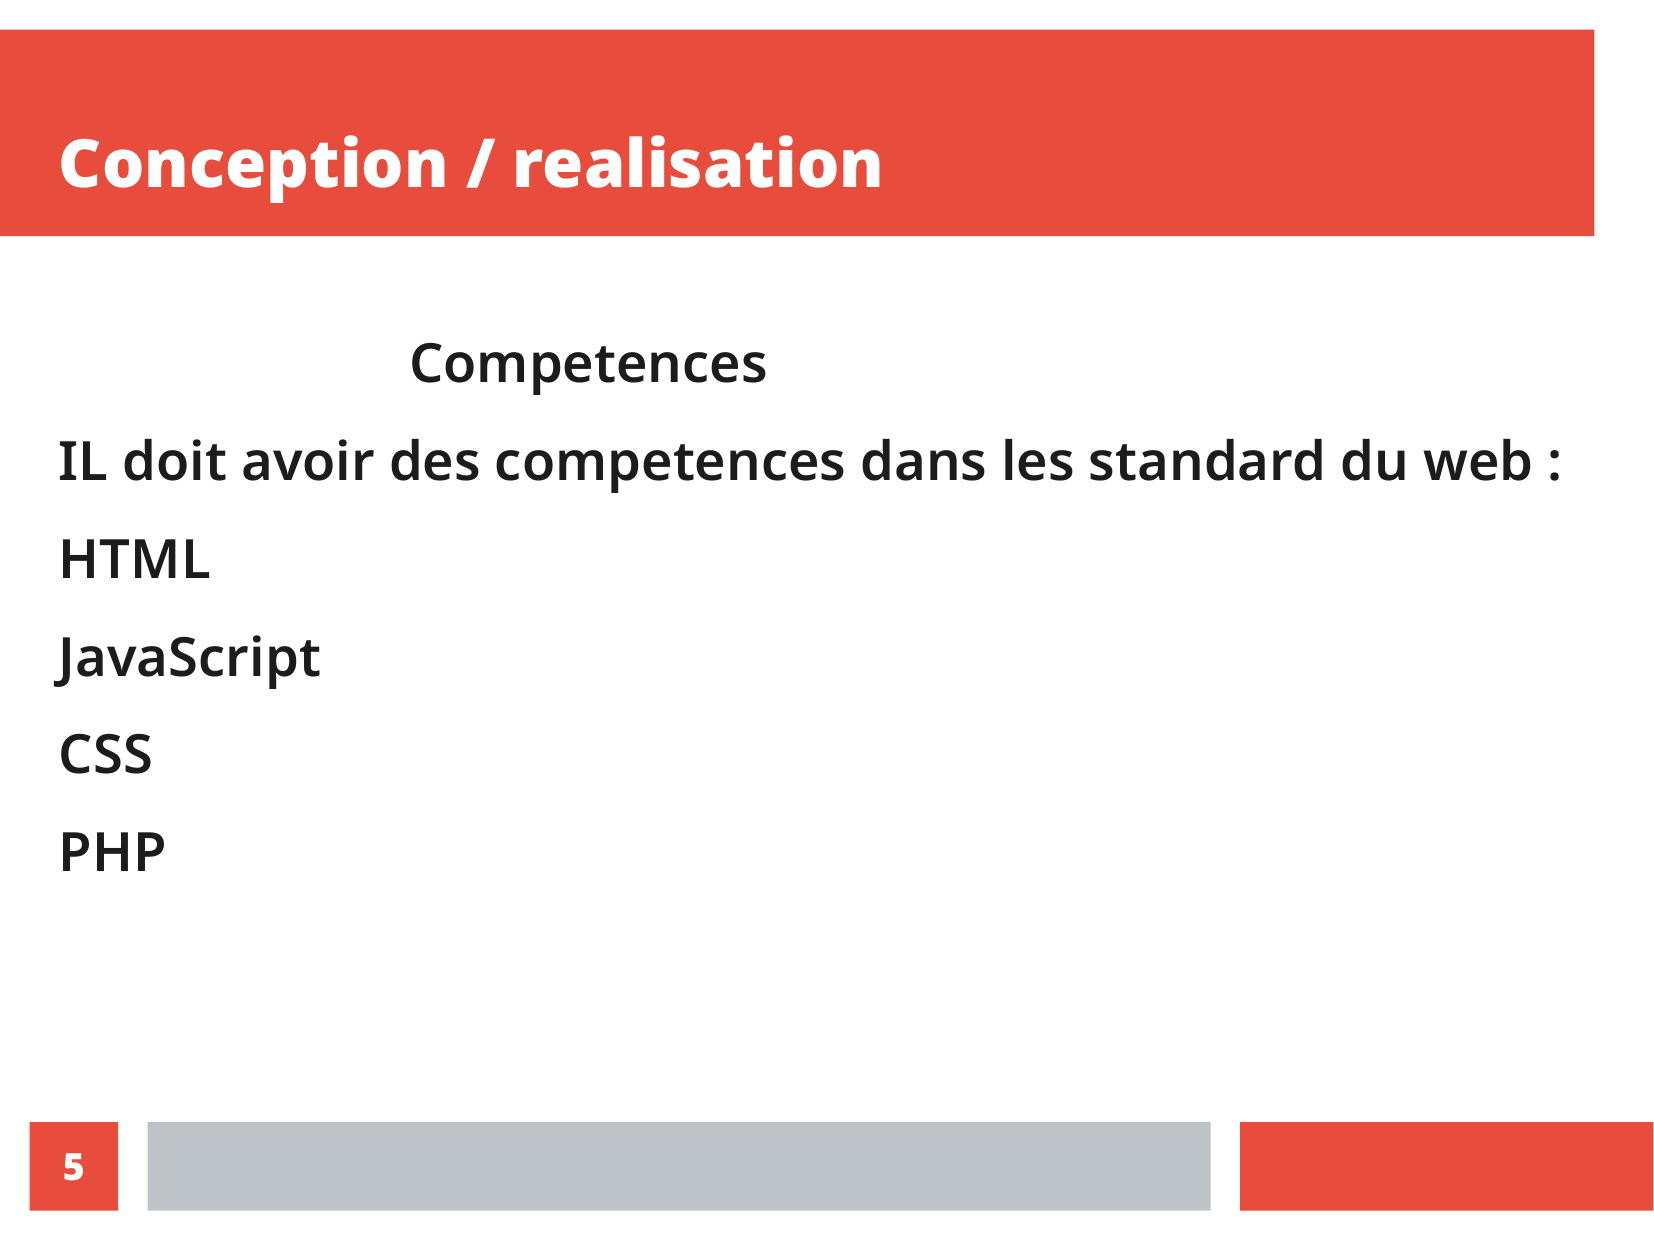

# Conception / realisation
 Competences
IL doit avoir des competences dans les standard du web :
HTML
JavaScript
CSS
PHP
5